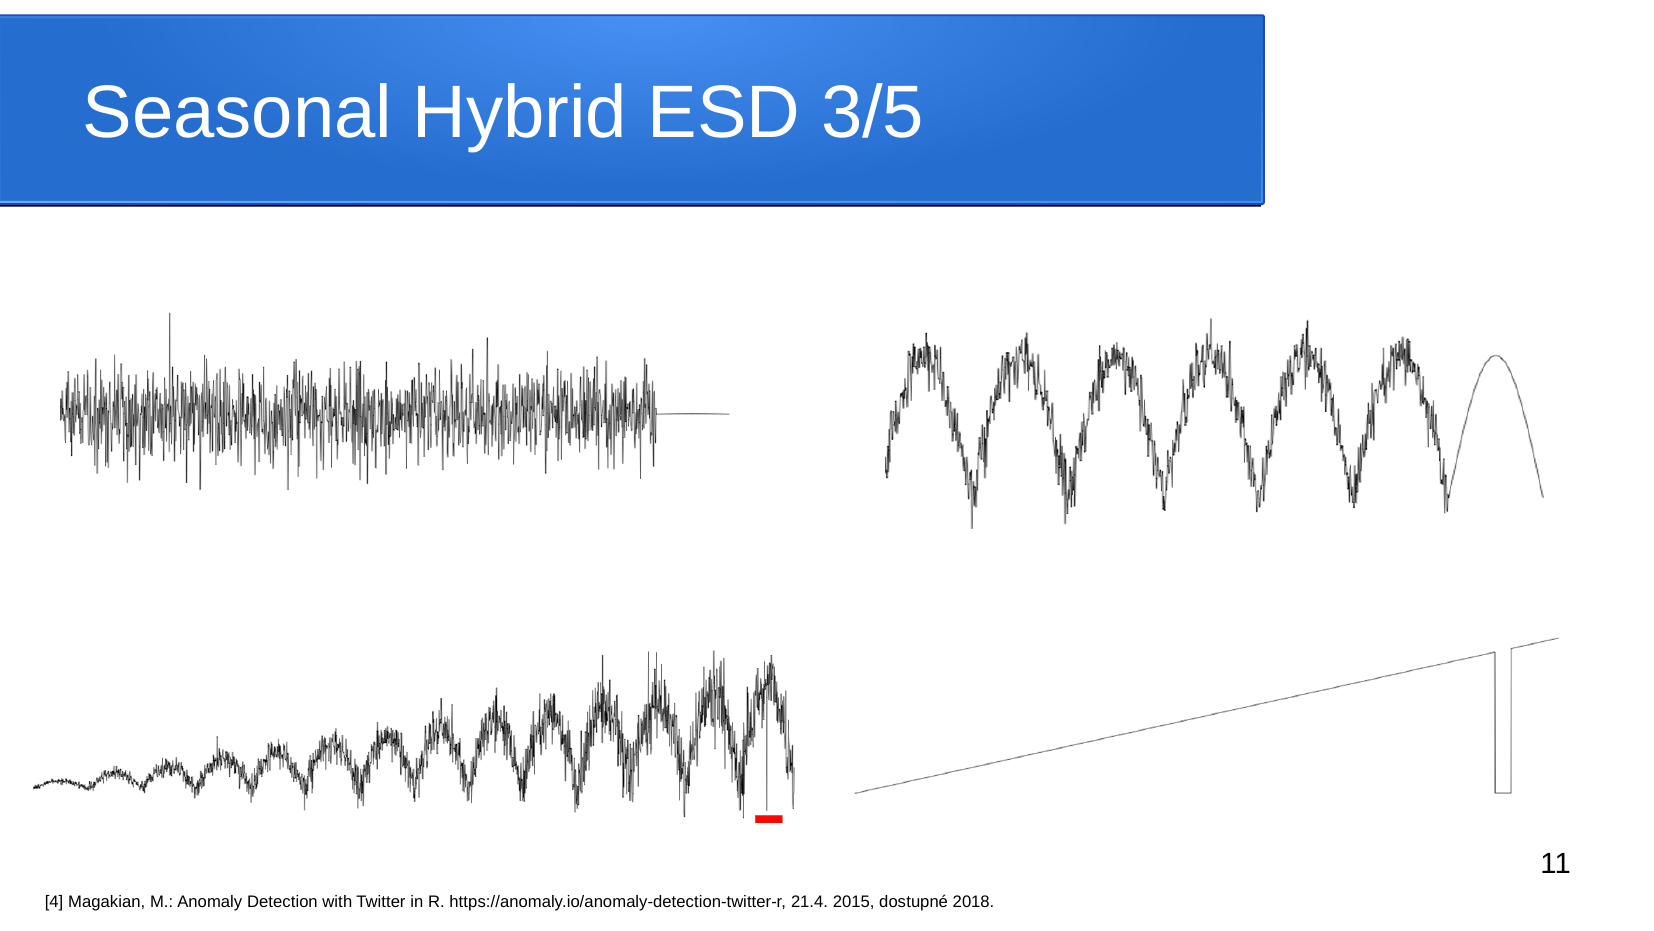

# Seasonal Hybrid ESD 3/5
11
[4] Magakian, M.: Anomaly Detection with Twitter in R. https://anomaly.io/anomaly-detection-twitter-r, 21.4. 2015, dostupné 2018.